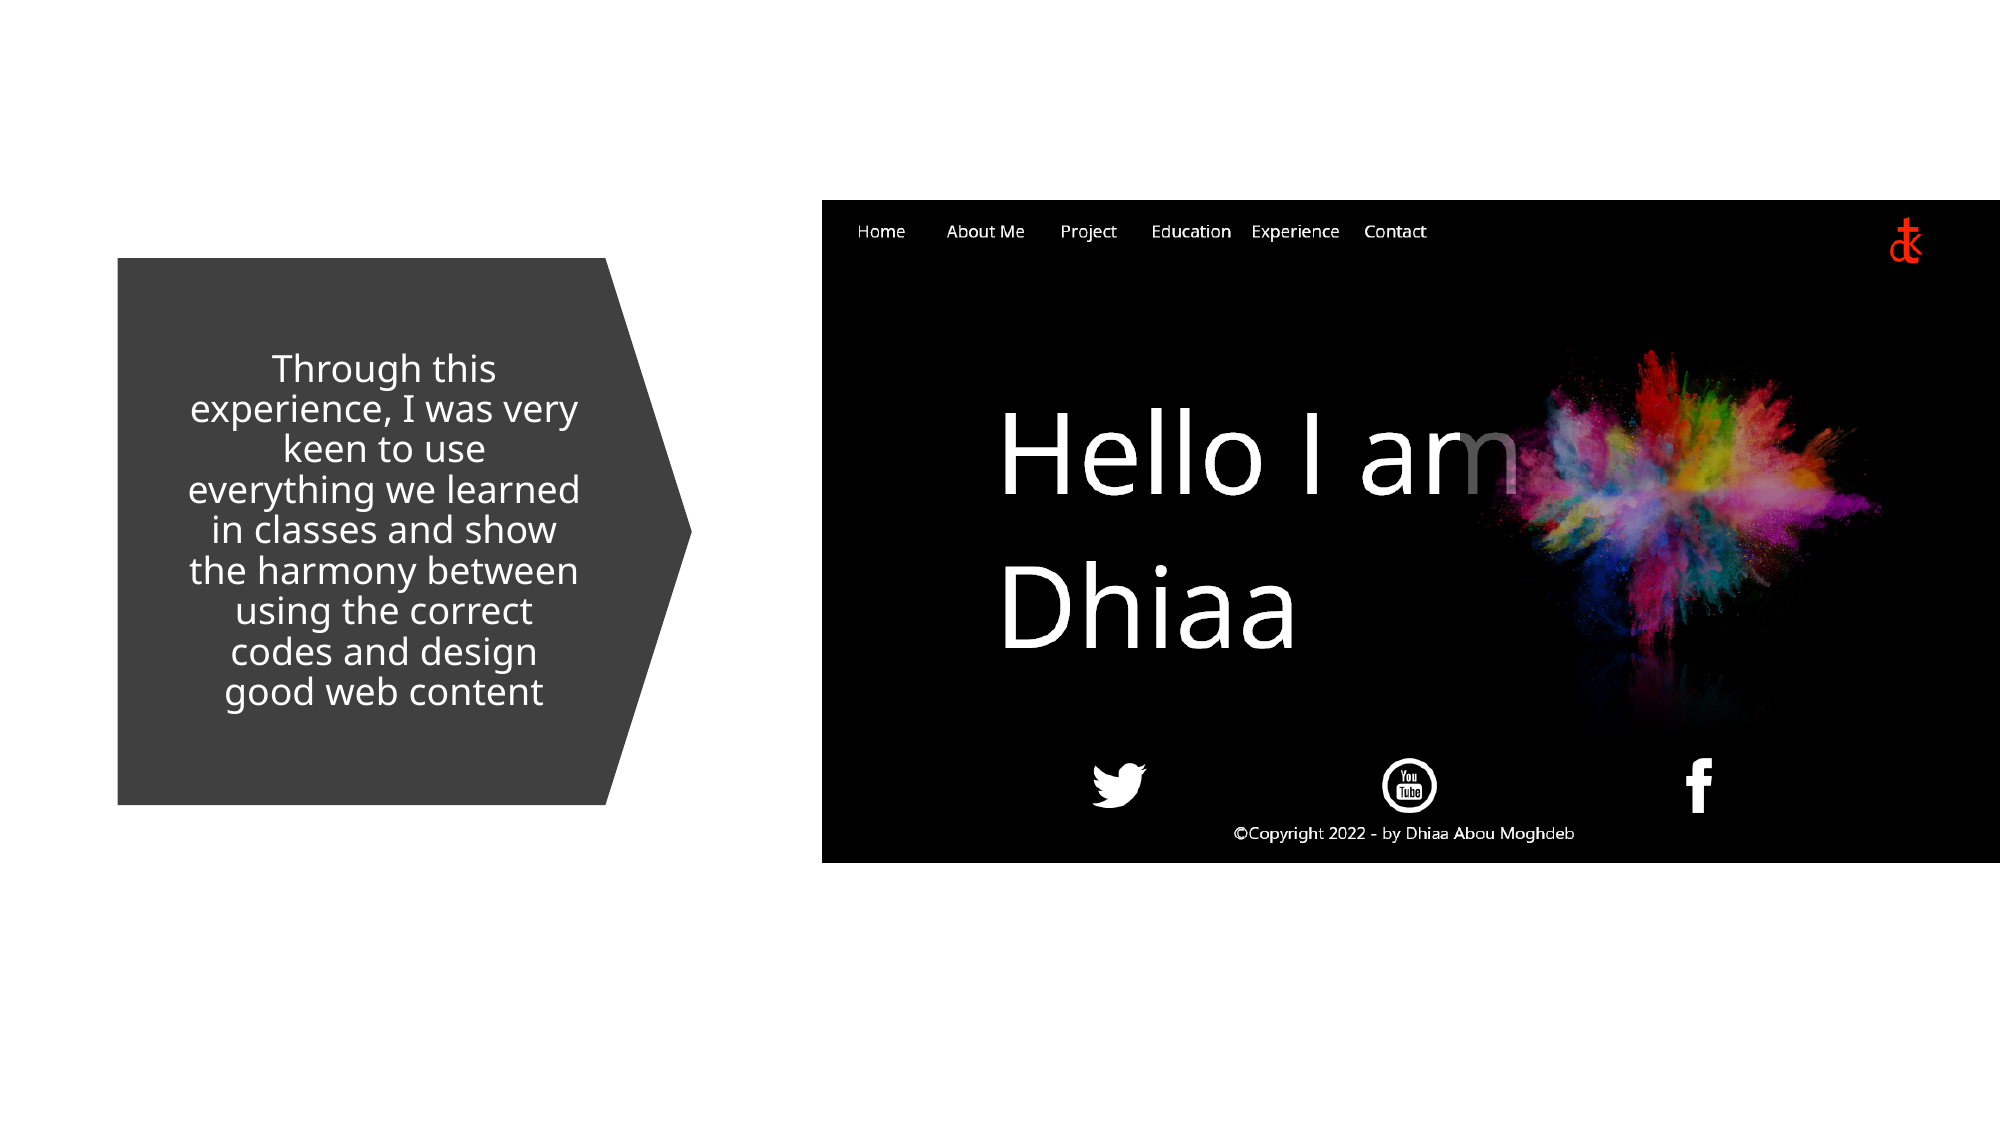

# Through this experience, I was very keen to use everything we learned in classes and show the harmony between using the correct codes and design good web content